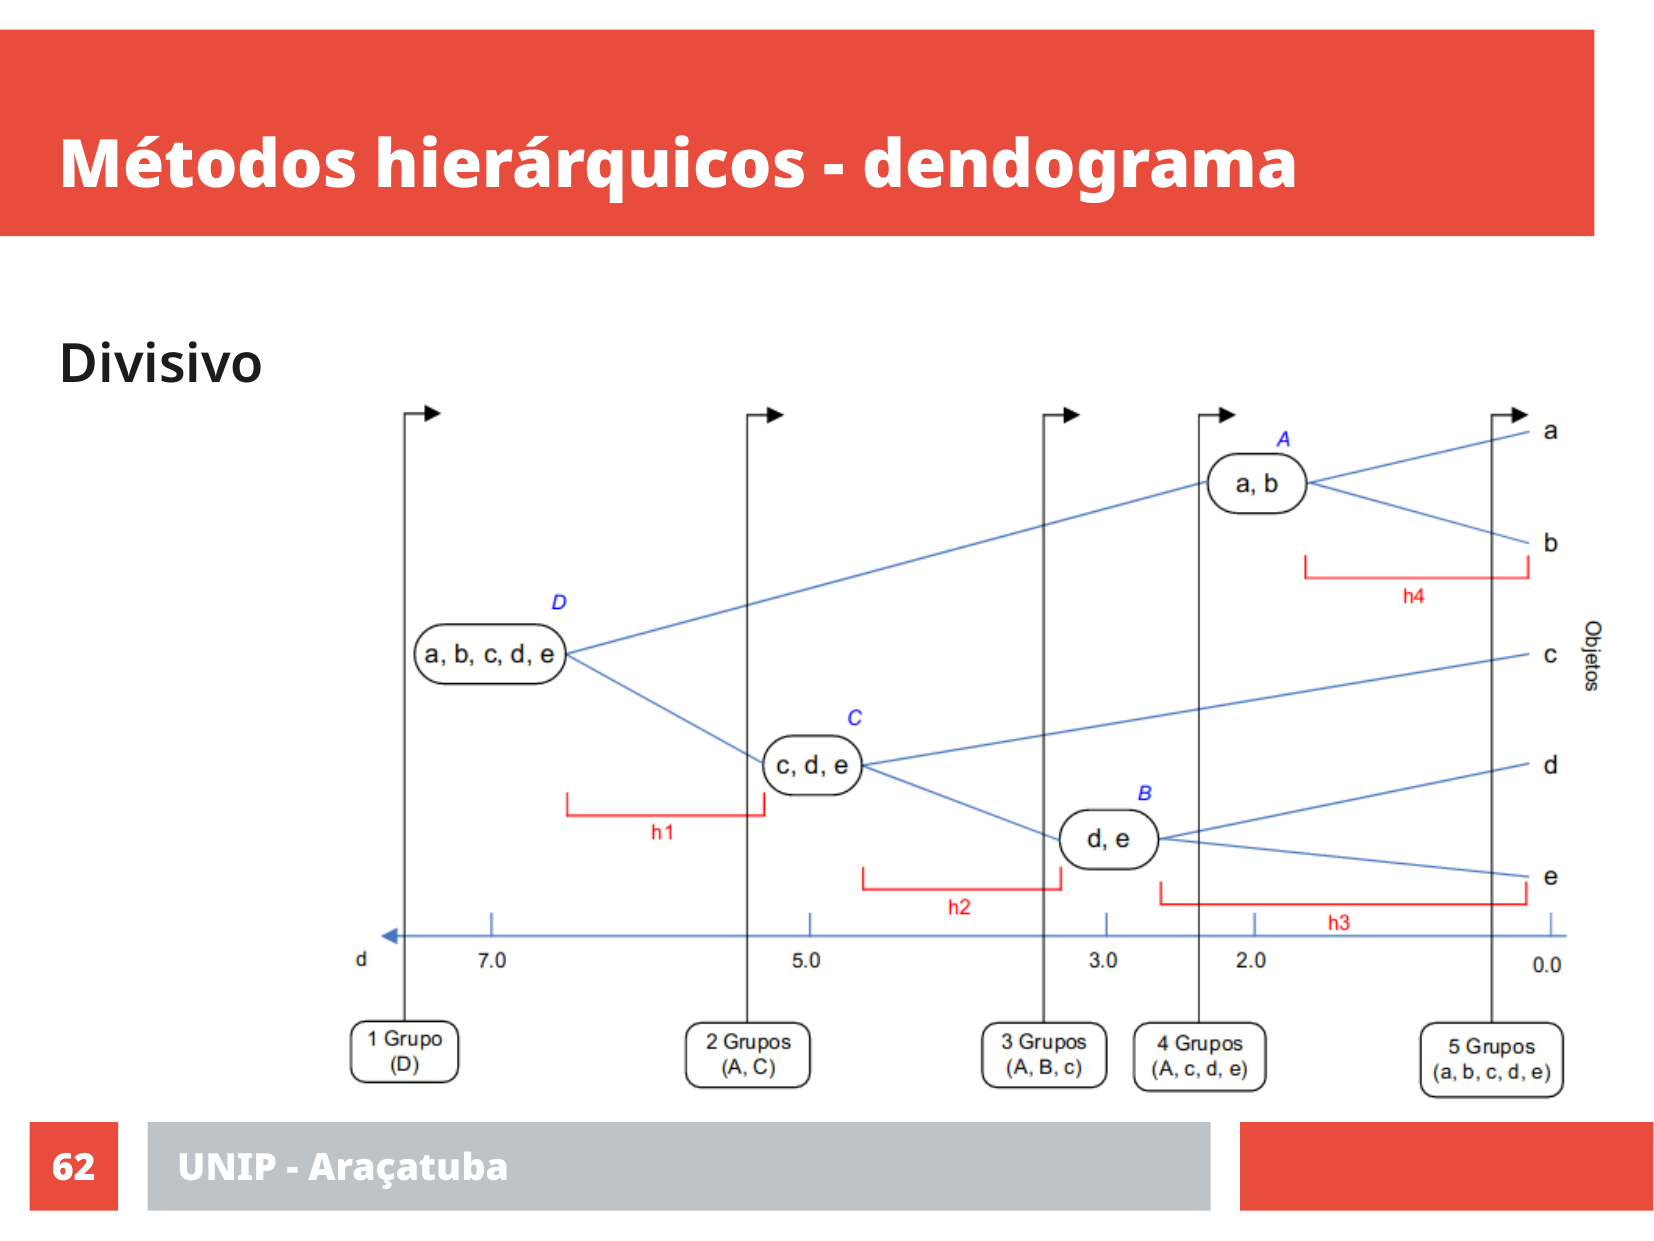

# Métodos hierárquicos - dendograma
Divisivo
62
UNIP - Araçatuba